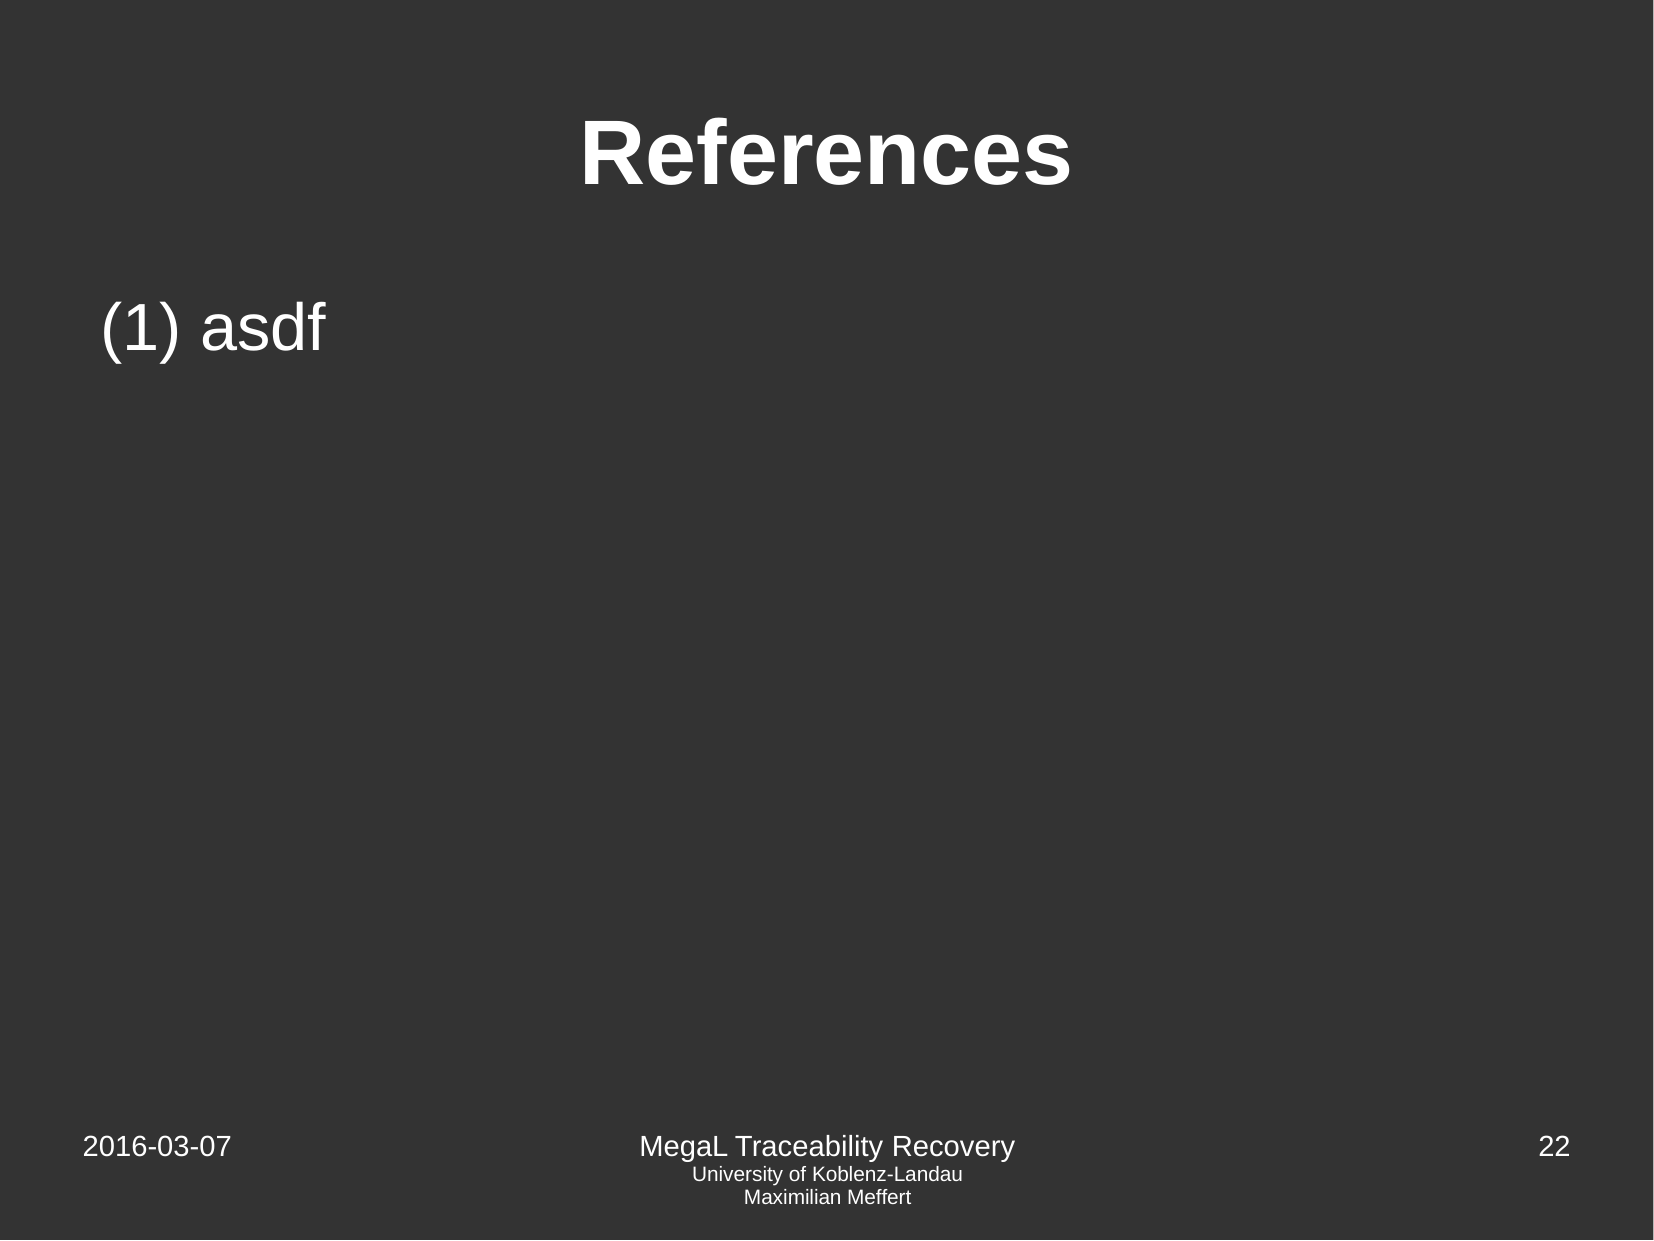

# References
 asdf
2016-03-07
MegaL Traceability Recovery
22